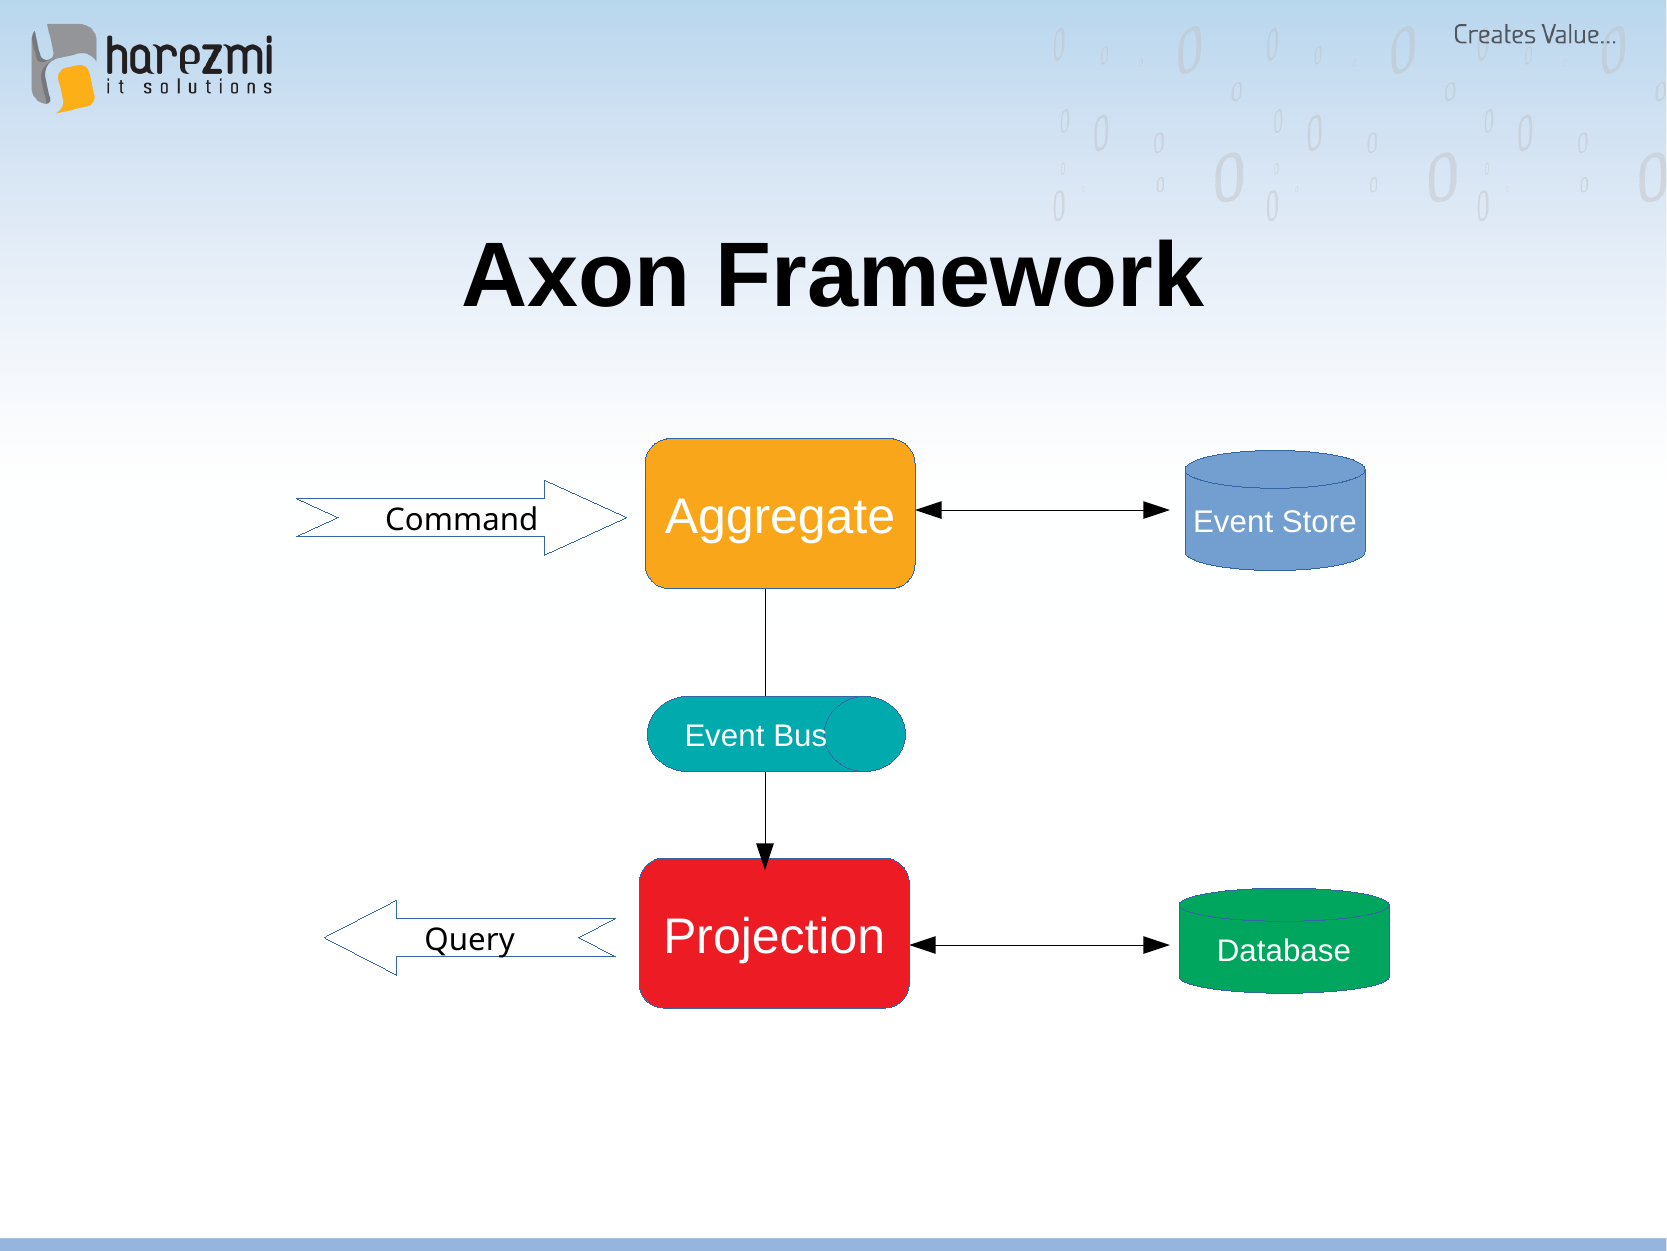

Axon Framework
Aggregate
Event Store
Command
Event Bus
Projection
Database
Query